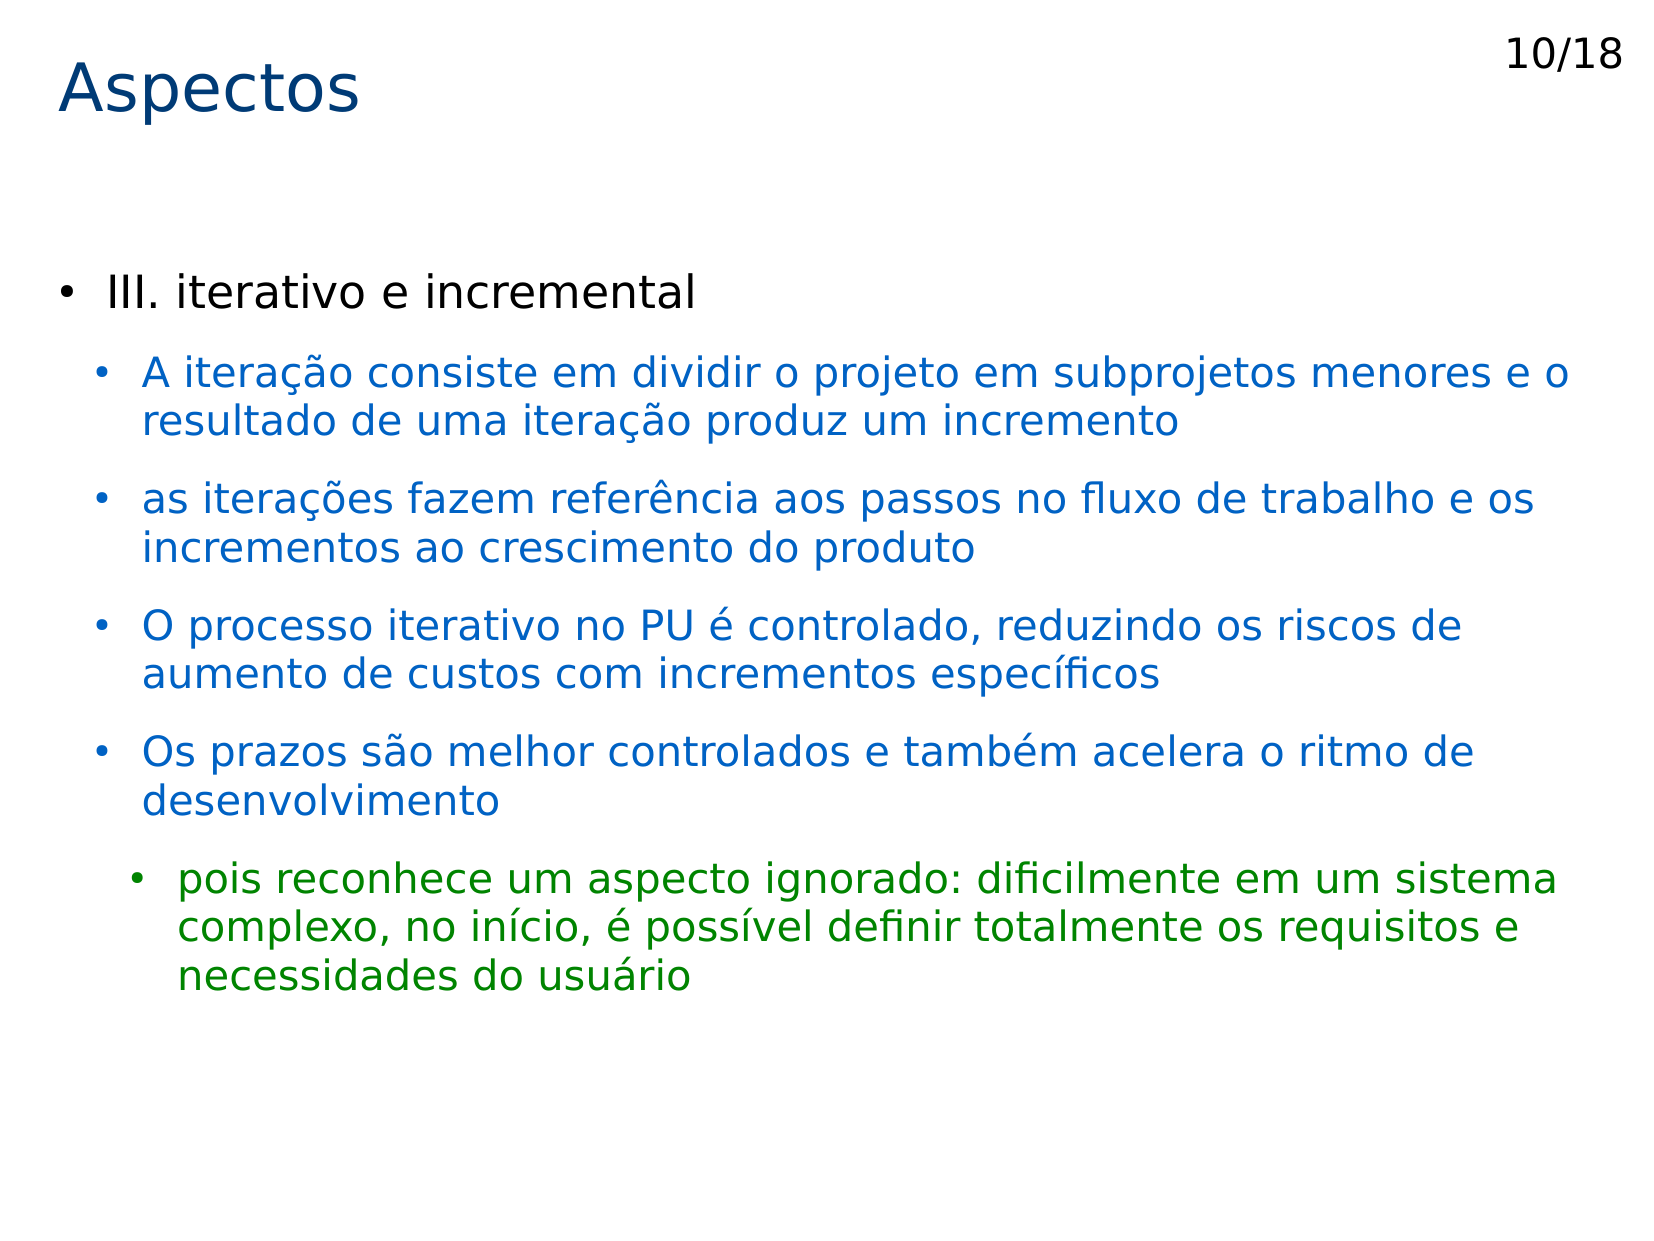

# Aspectos
10
III. iterativo e incremental
A iteração consiste em dividir o projeto em subprojetos menores e o resultado de uma iteração produz um incremento
as iterações fazem referência aos passos no fluxo de trabalho e os incrementos ao crescimento do produto
O processo iterativo no PU é controlado, reduzindo os riscos de aumento de custos com incrementos específicos
Os prazos são melhor controlados e também acelera o ritmo de desenvolvimento
pois reconhece um aspecto ignorado: dificilmente em um sistema complexo, no início, é possível definir totalmente os requisitos e necessidades do usuário